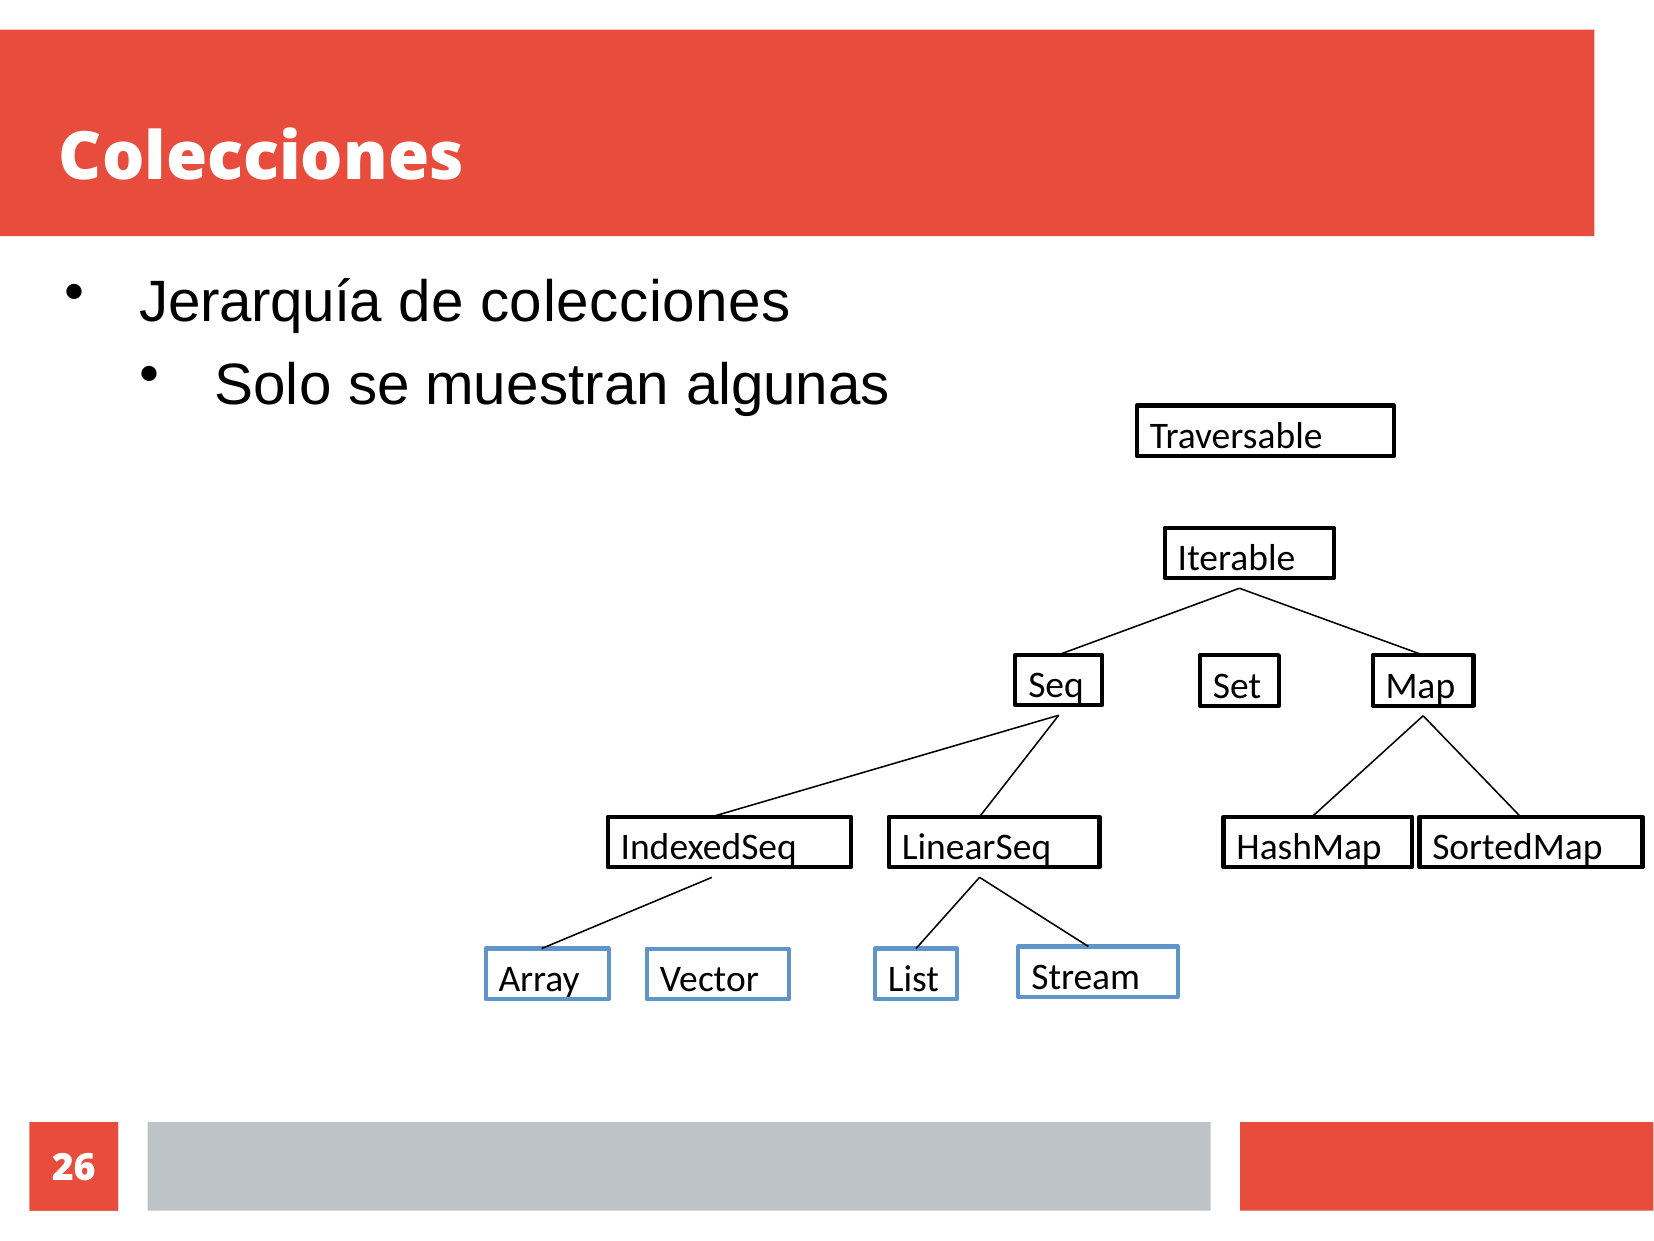

# Colecciones
Jerarquía de colecciones
Solo se muestran algunas
Traversable
Iterable
Seq
Set
Map
IndexedSeq
LinearSeq
HashMap
SortedMap
Stream
Array
List
Vector
26